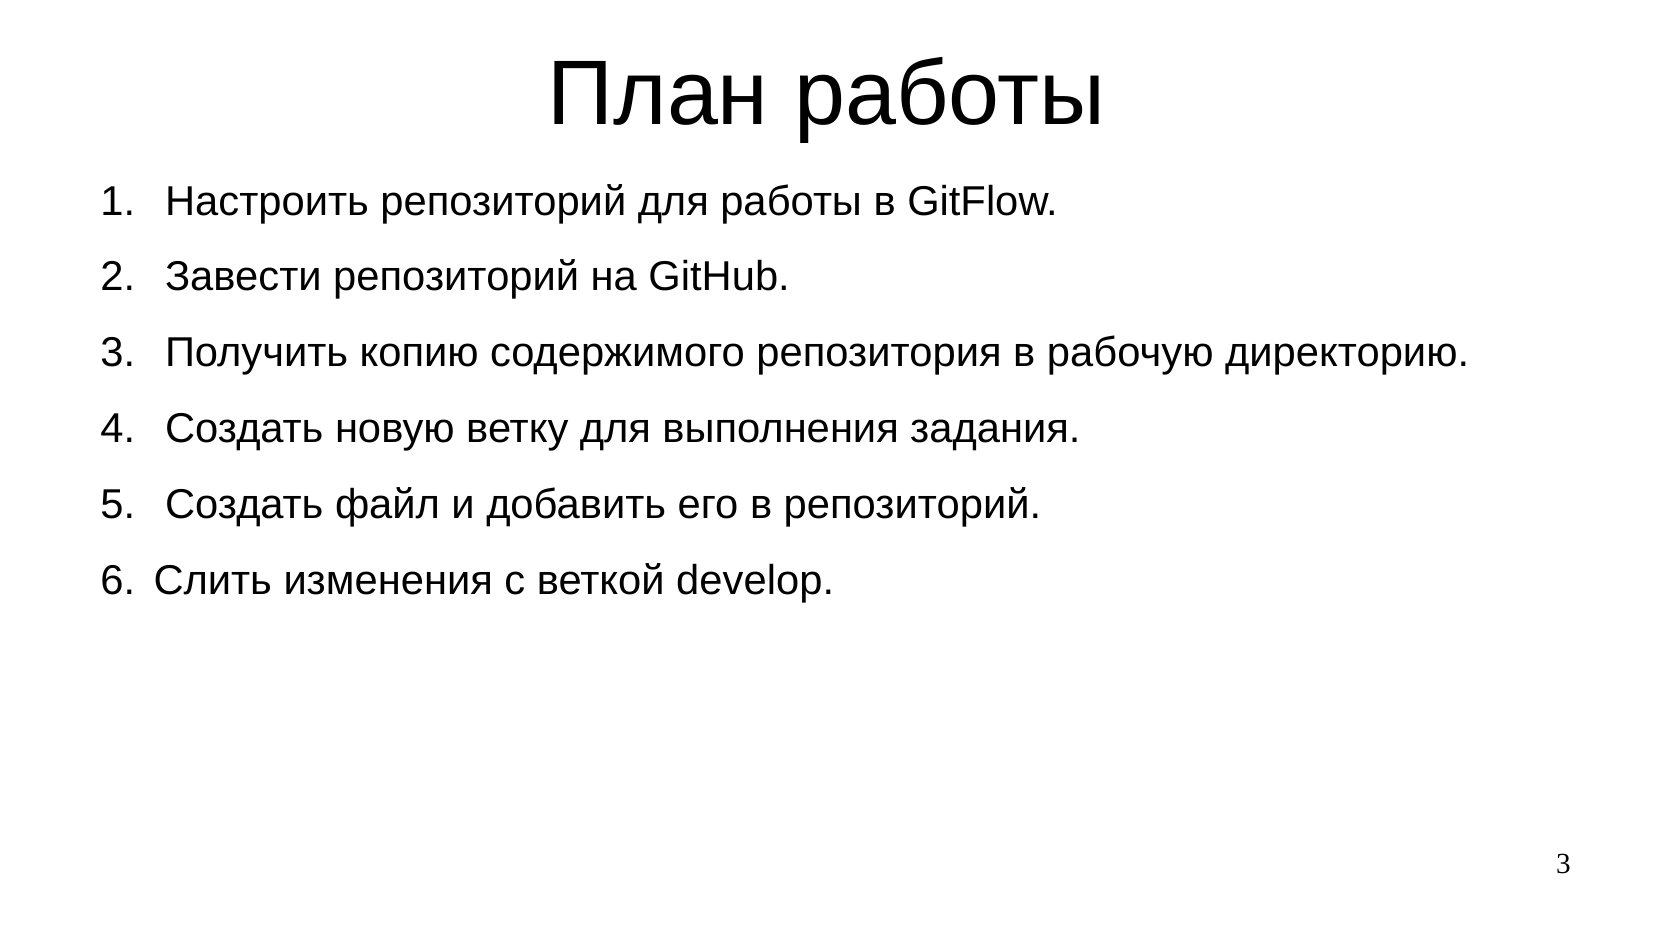

# План работы
 Настроить репозиторий для работы в GitFlow.
 Завести репозиторий на GitHub.
 Получить копию содержимого репозитория в рабочую директорию.
 Создать новую ветку для выполнения задания.
 Создать файл и добавить его в репозиторий.
Слить изменения с веткой develop.
3